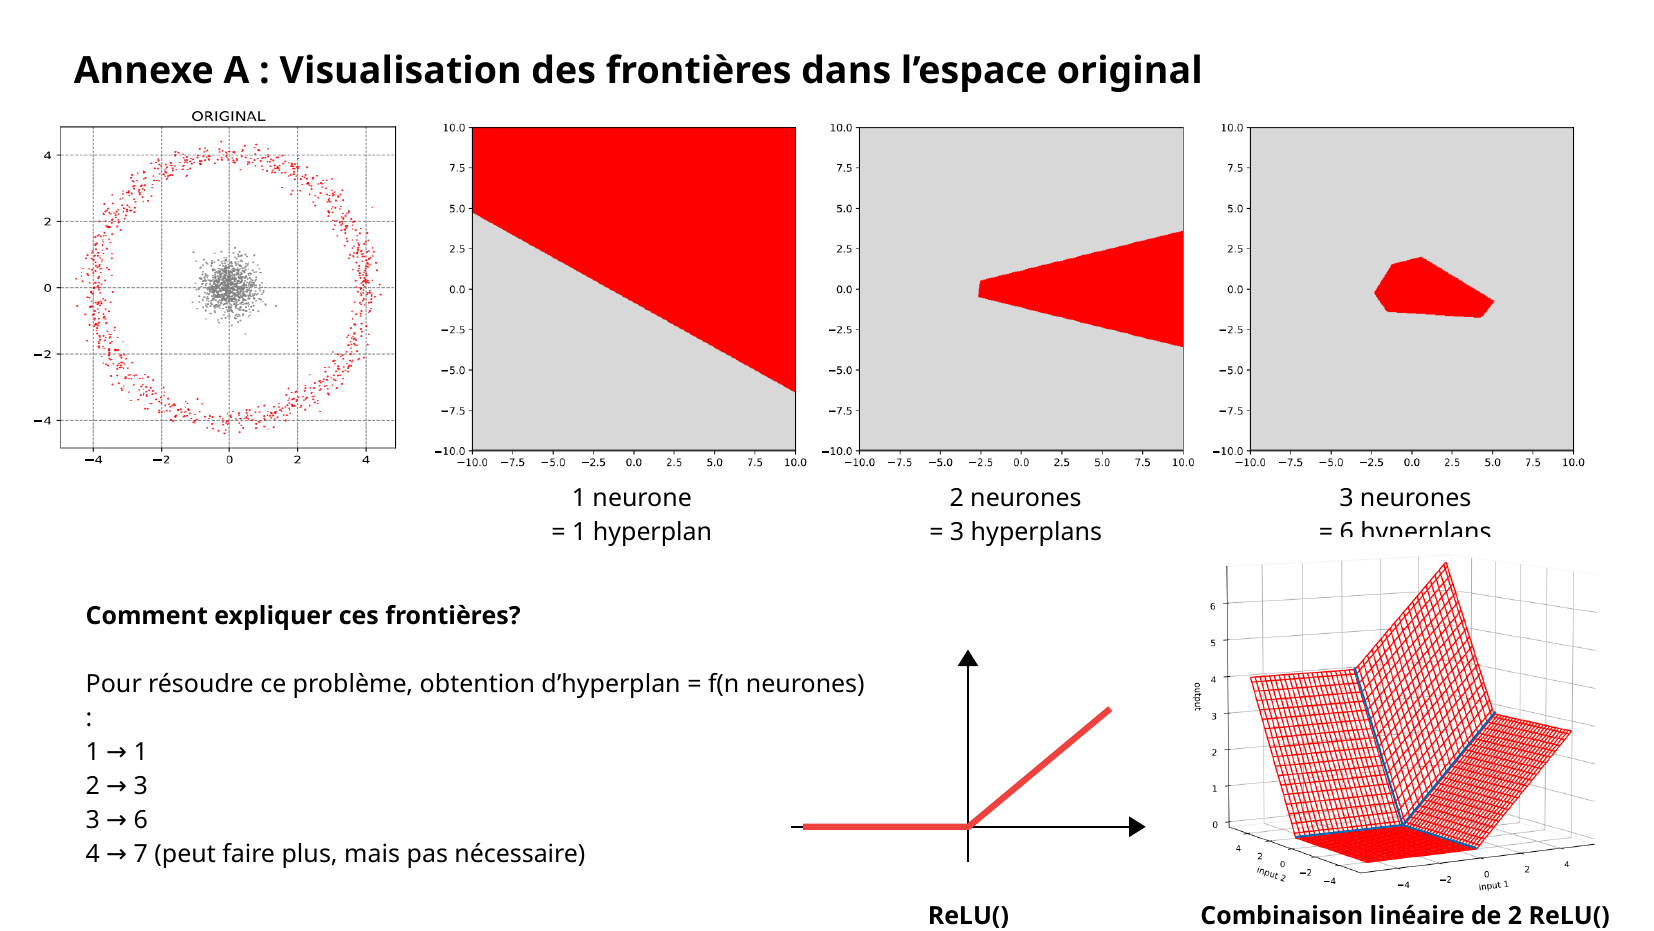

Annexe A : Visualisation des frontières dans l’espace original
1 neurone
= 1 hyperplan
2 neurones
= 3 hyperplans
3 neurones
= 6 hyperplans
Comment expliquer ces frontières?
Pour résoudre ce problème, obtention d’hyperplan = f(n neurones) :
1 → 1
2 → 3
3 → 6
4 → 7 (peut faire plus, mais pas nécessaire)
Combinaison linéaire de 2 ReLU()
ReLU()